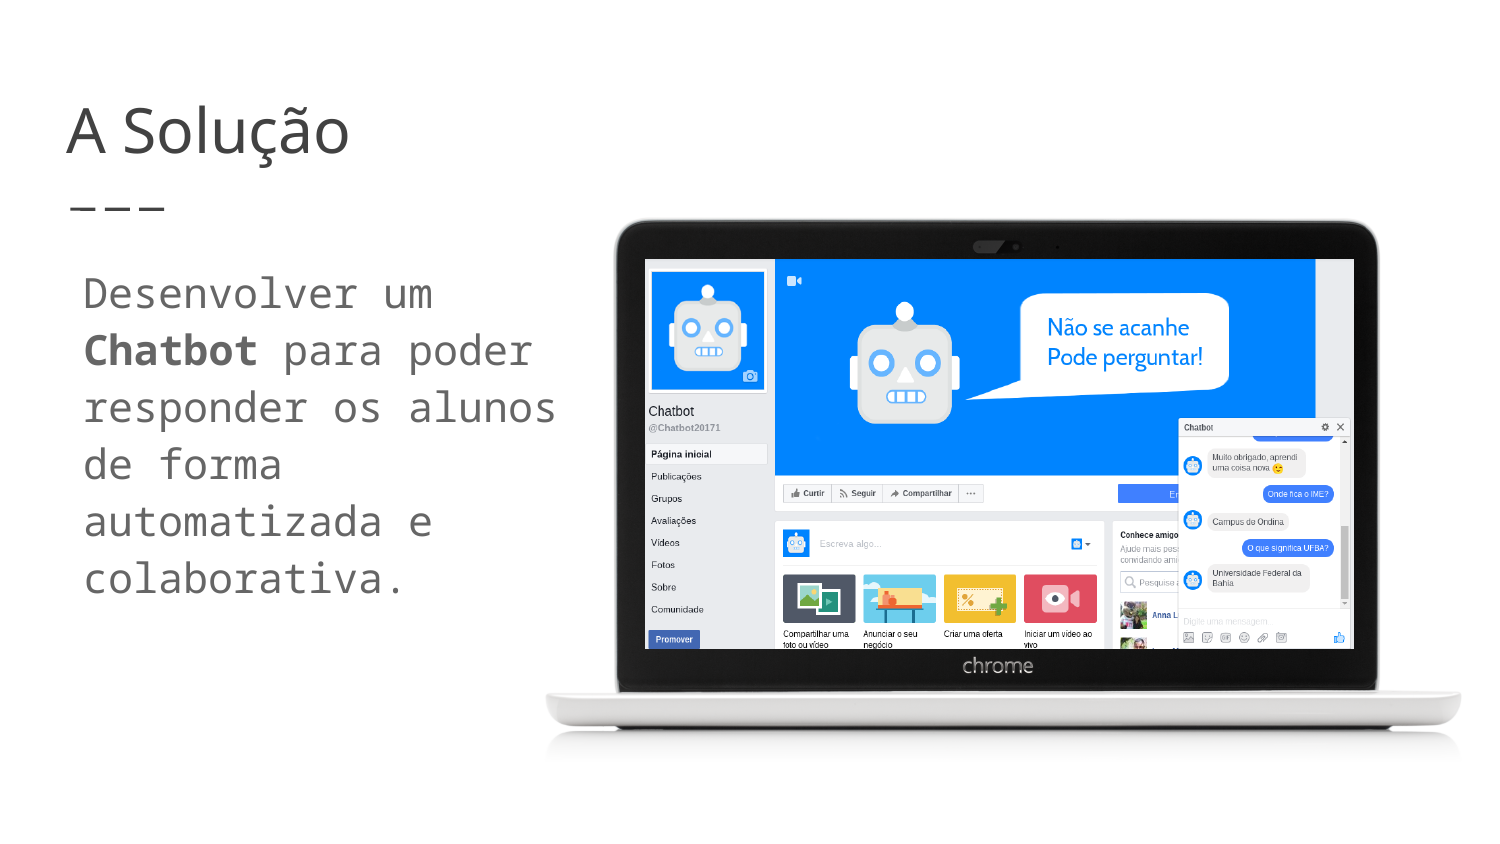

# A Solução
Desenvolver um Chatbot para poder responder os alunos de forma automatizada e colaborativa.